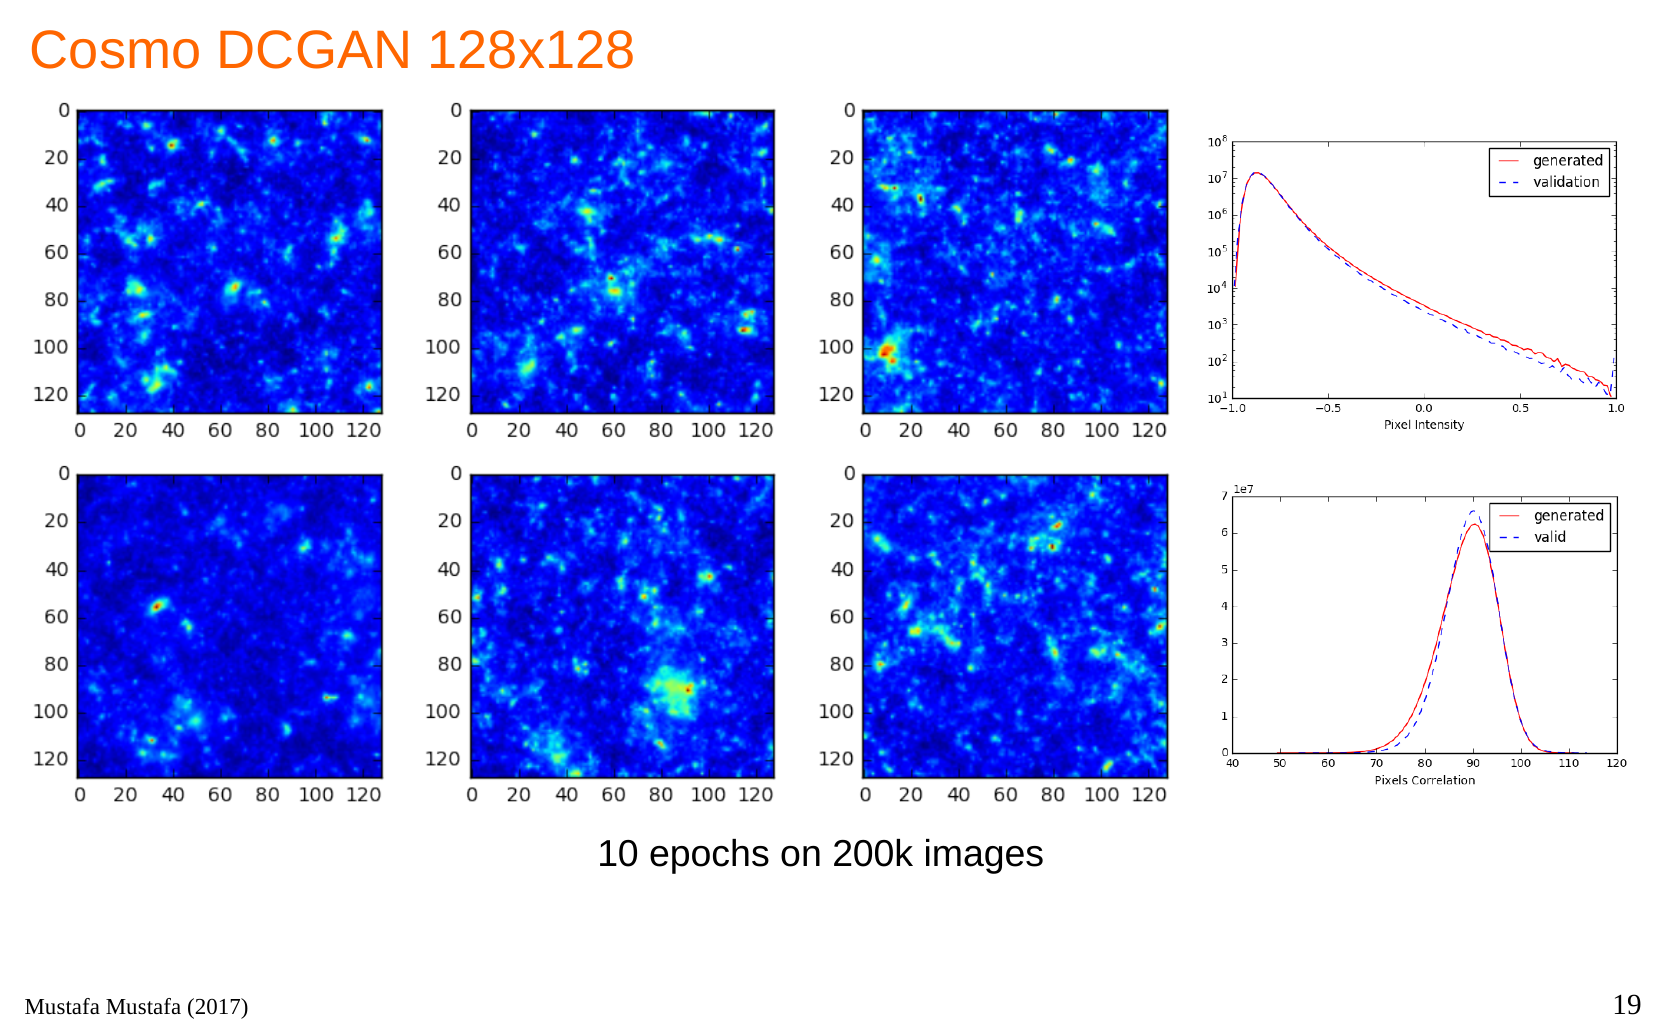

# Cosmo DCGAN 128x128
10 epochs on 200k images
19
Mustafa Mustafa (2017)